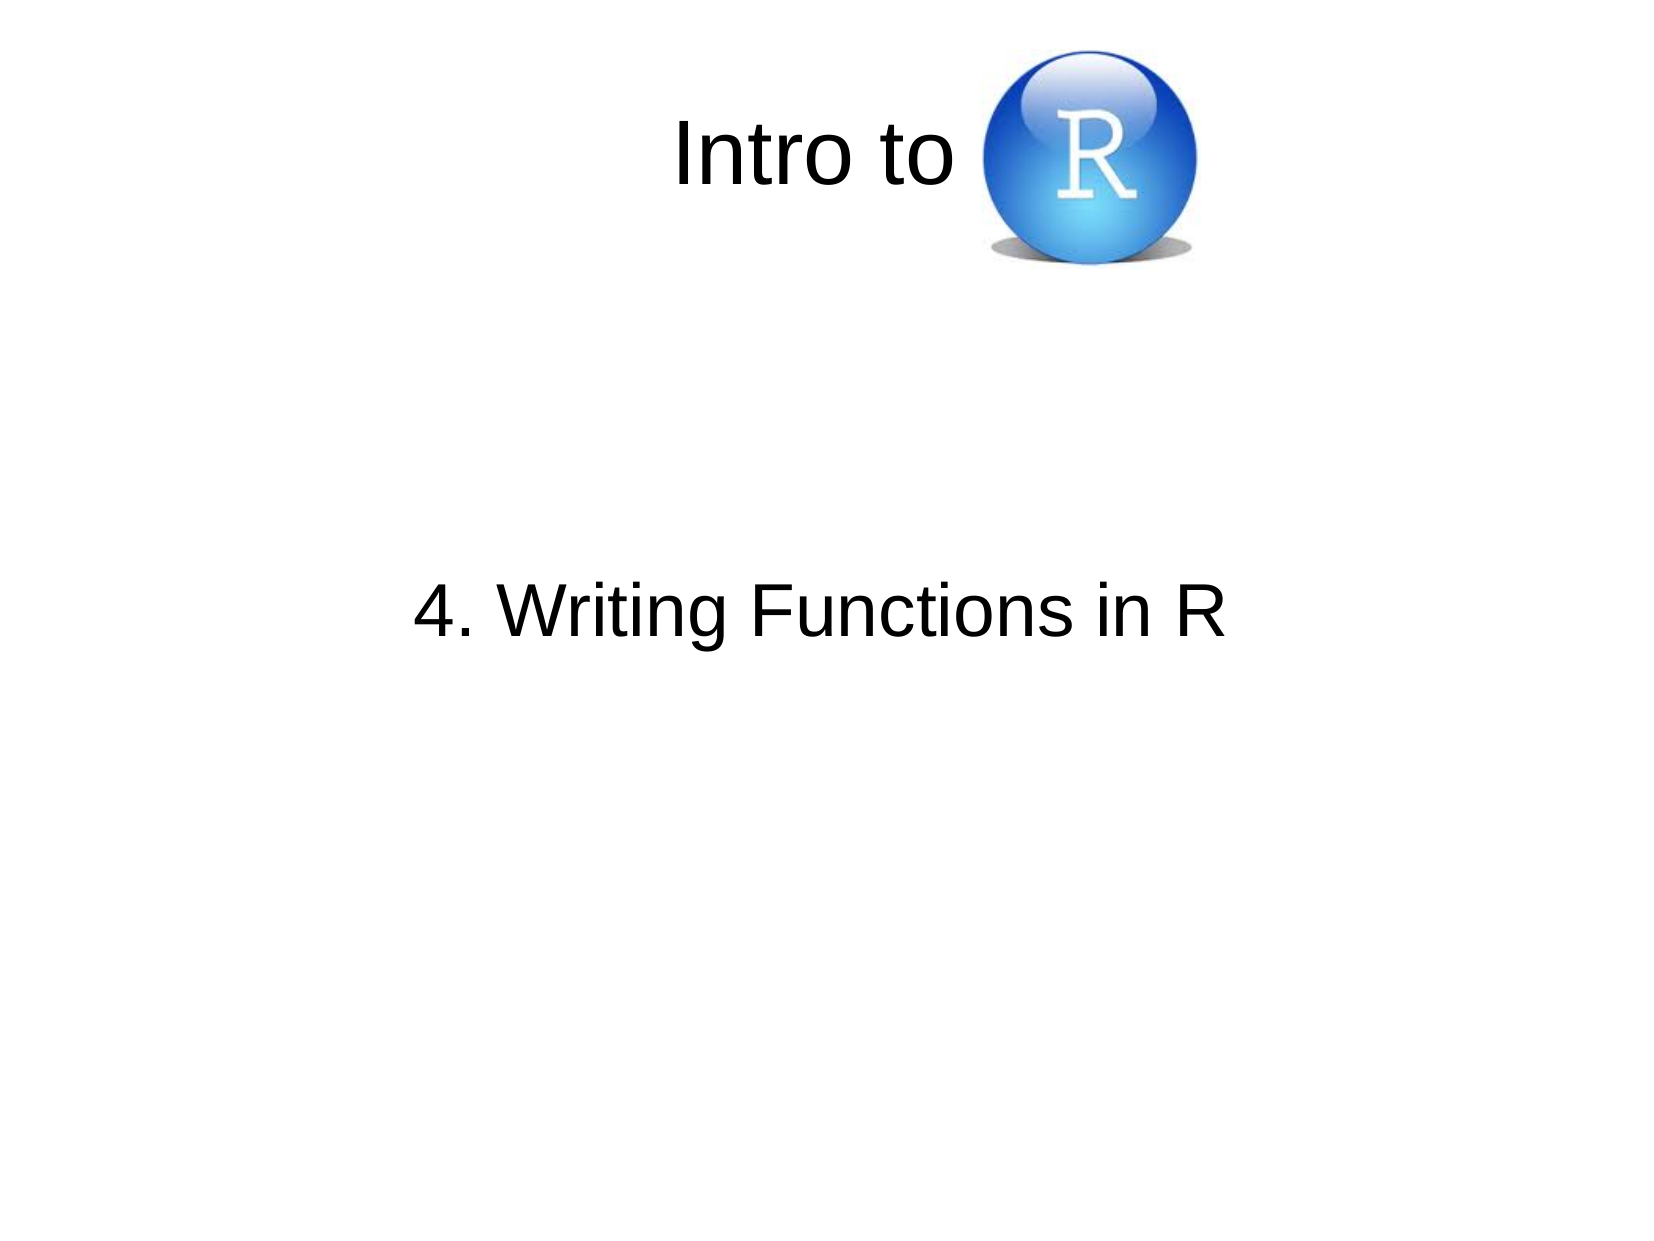

# Intro to
4. Writing Functions in R